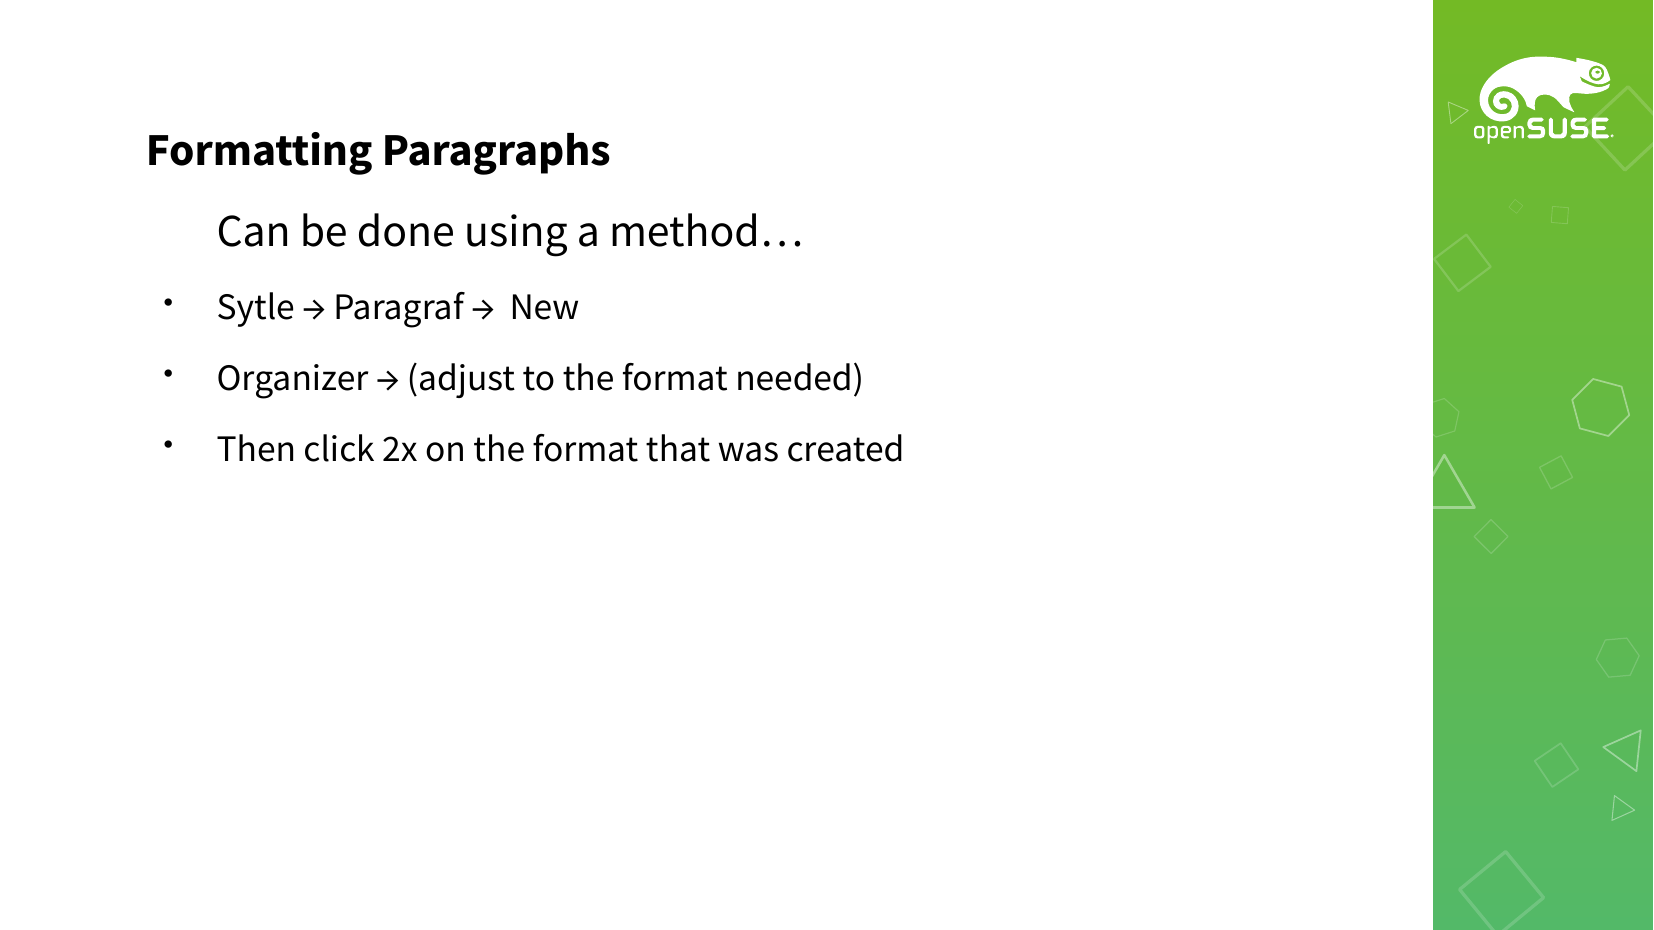

# Formatting Paragraphs
Can be done using a method…
Sytle → Paragraf → New
Organizer → (adjust to the format needed)
Then click 2x on the format that was created